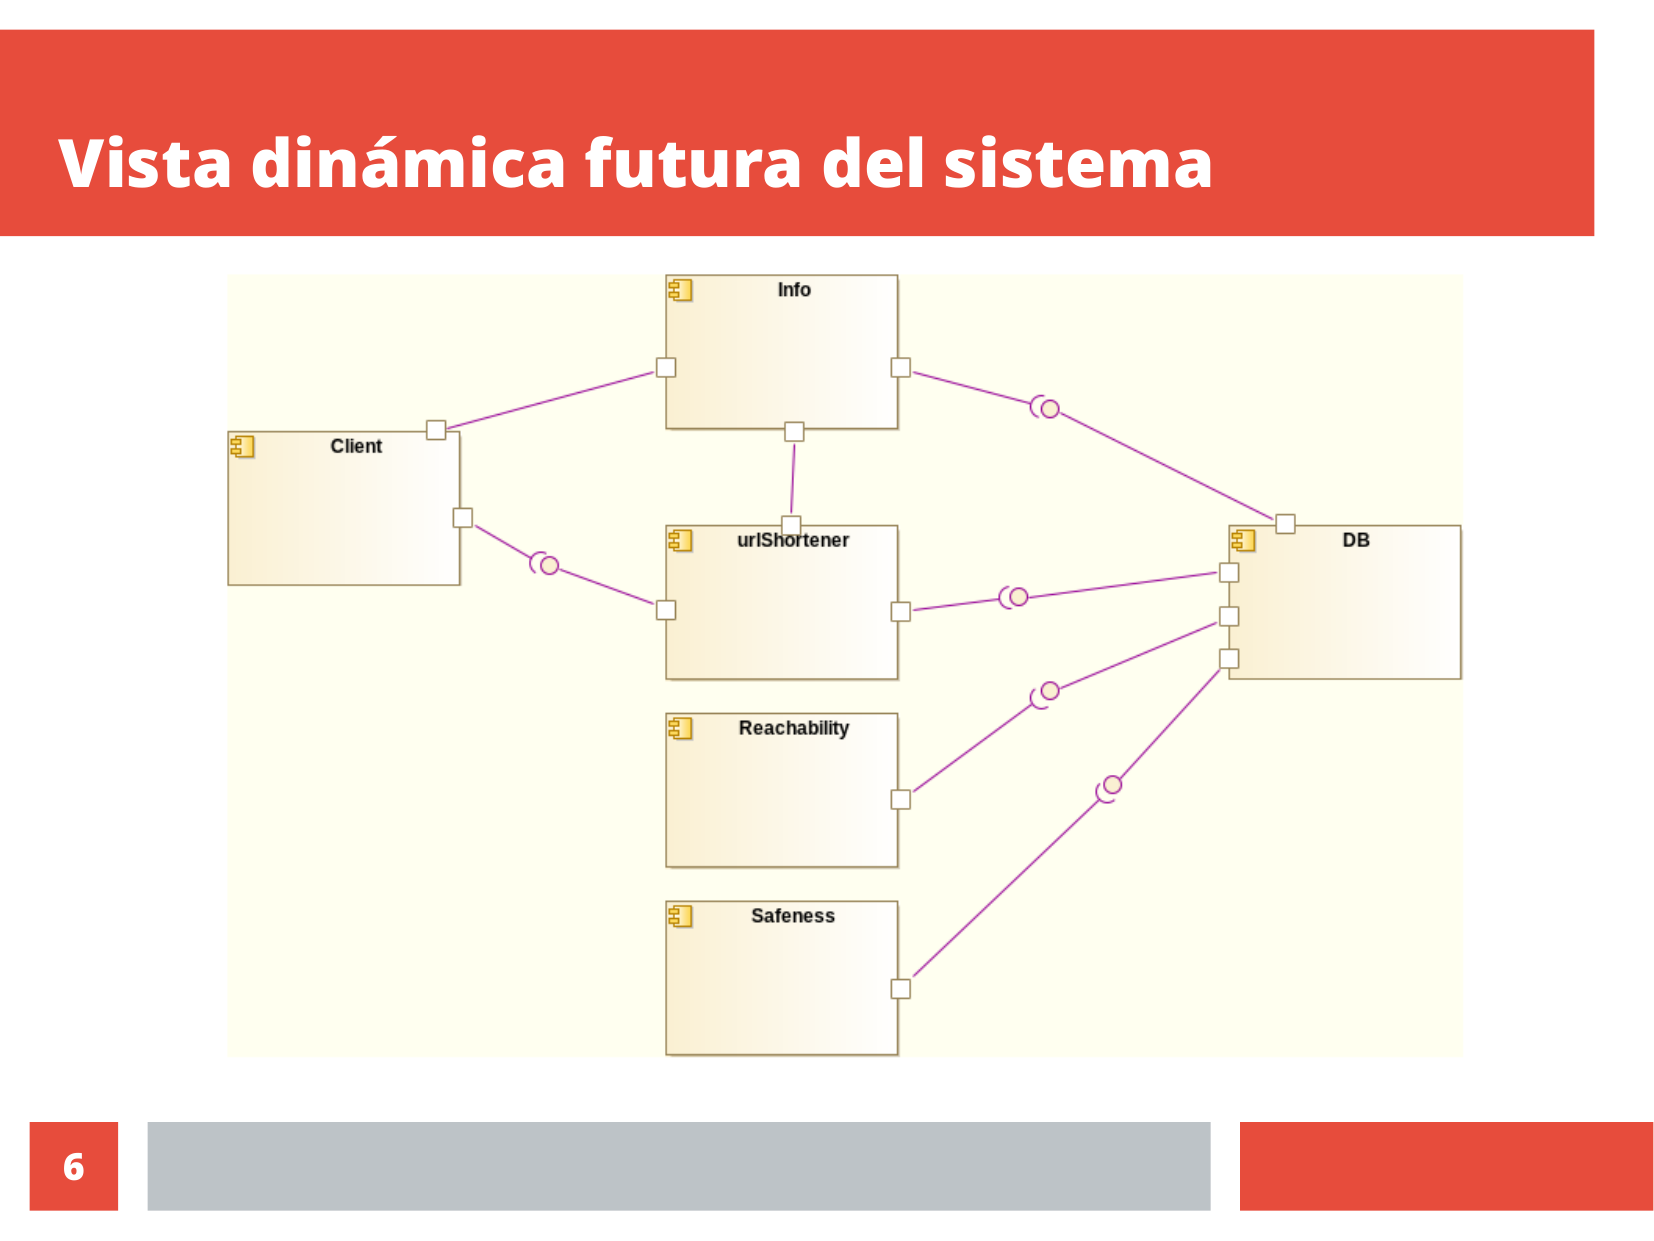

# Vista dinámica futura del sistema
6